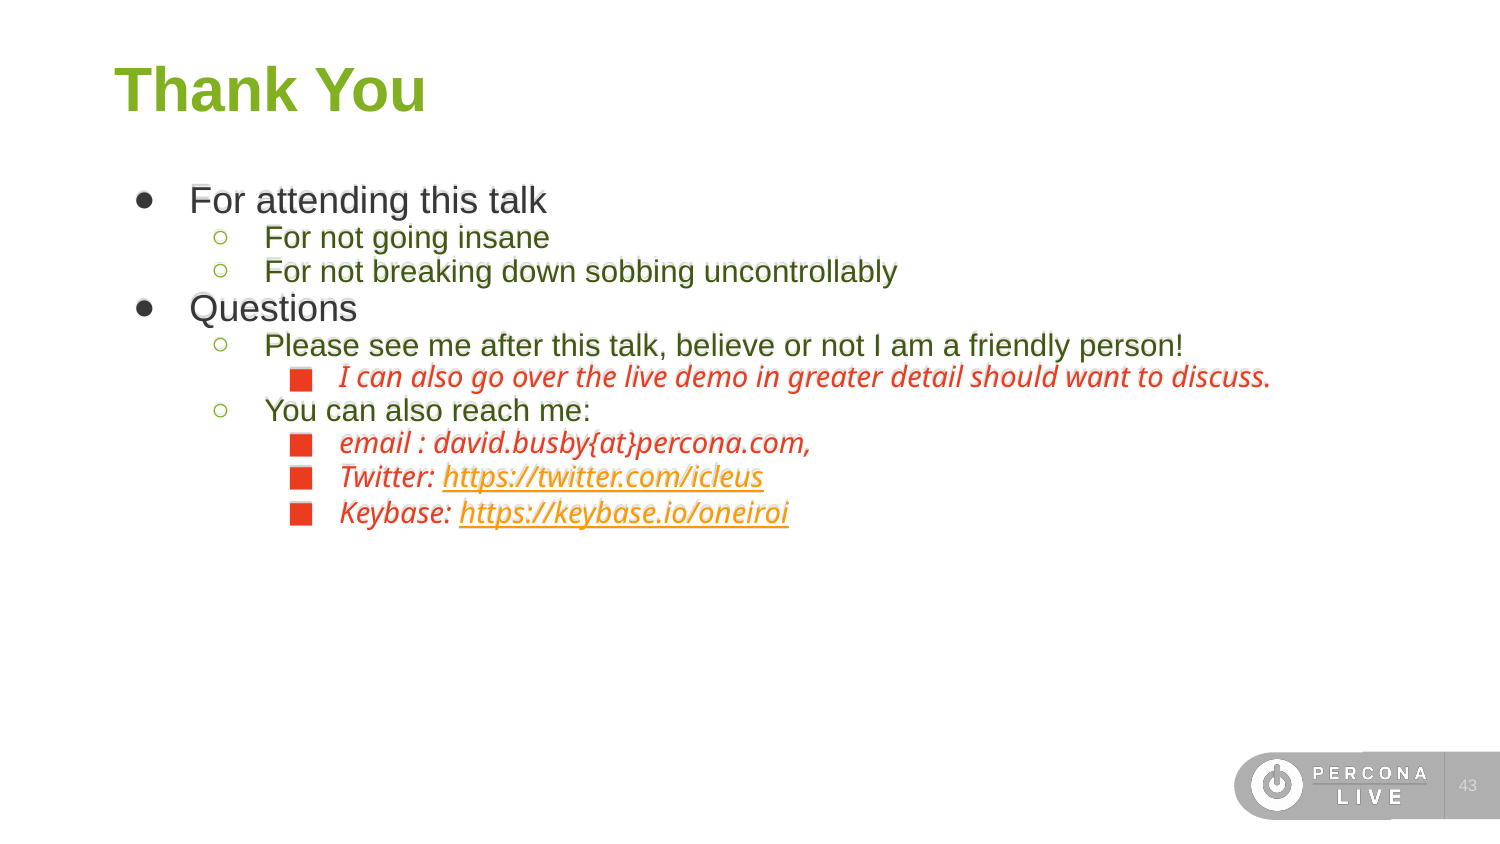

# Thank You
For attending this talk
For not going insane
For not breaking down sobbing uncontrollably
Questions
Please see me after this talk, believe or not I am a friendly person!
I can also go over the live demo in greater detail should want to discuss.
You can also reach me:
email : david.busby{at}percona.com,
Twitter: https://twitter.com/icleus
Keybase: https://keybase.io/oneiroi